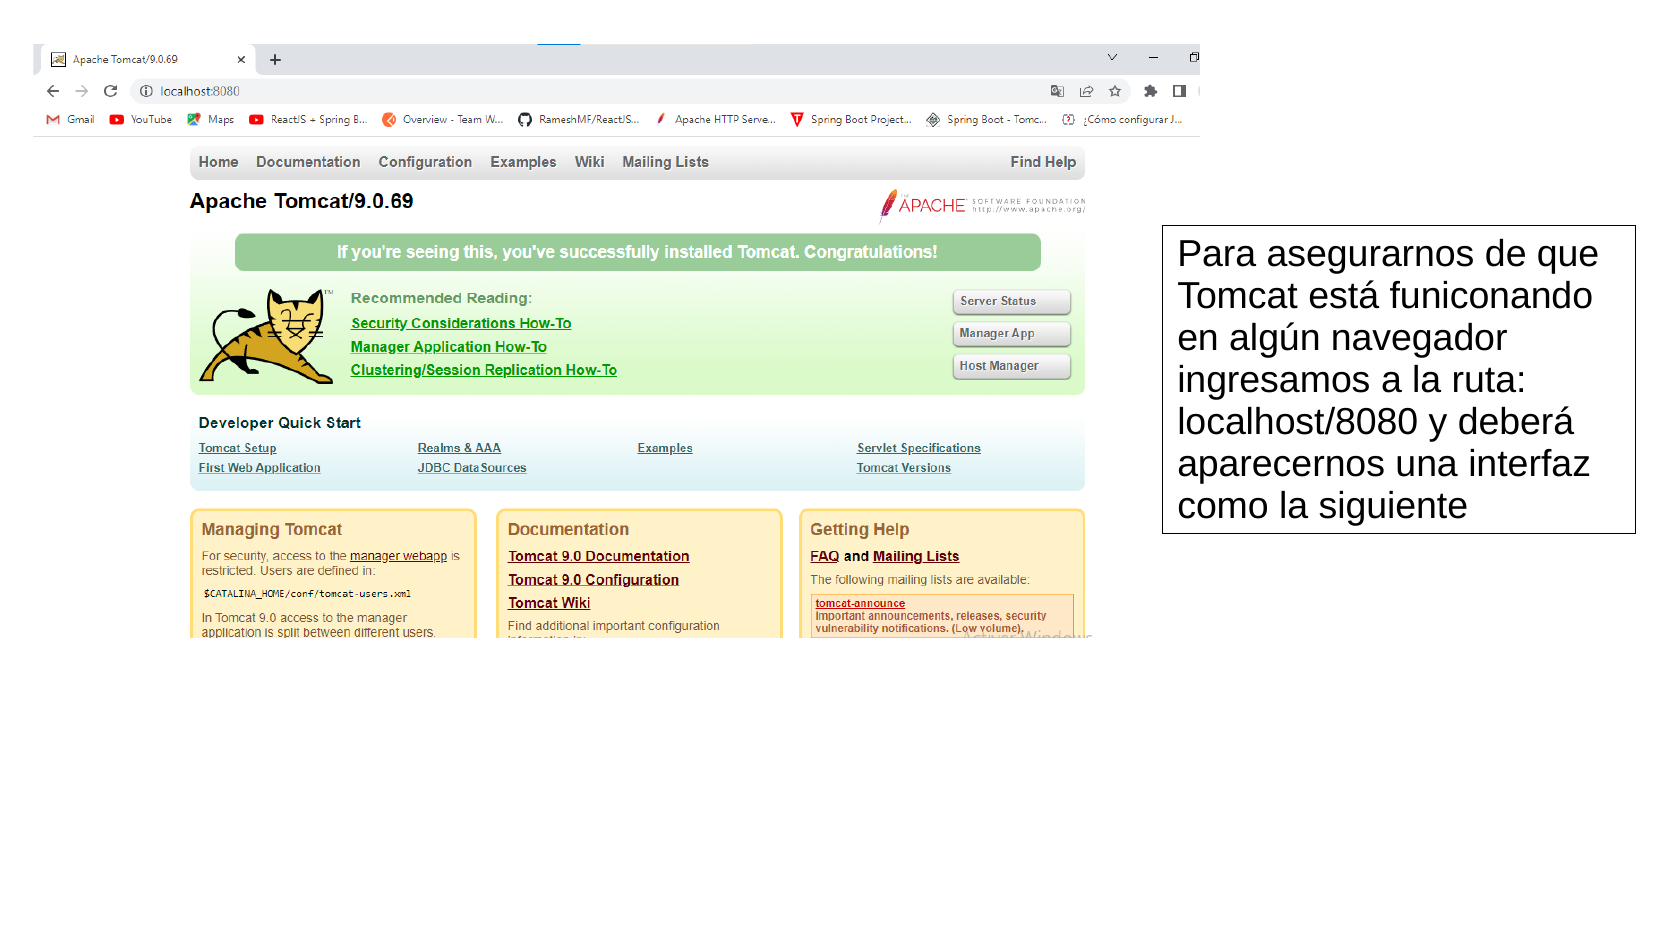

#
Para asegurarnos de que Tomcat está funiconando en algún navegador ingresamos a la ruta: localhost/8080 y deberá aparecernos una interfaz como la siguiente